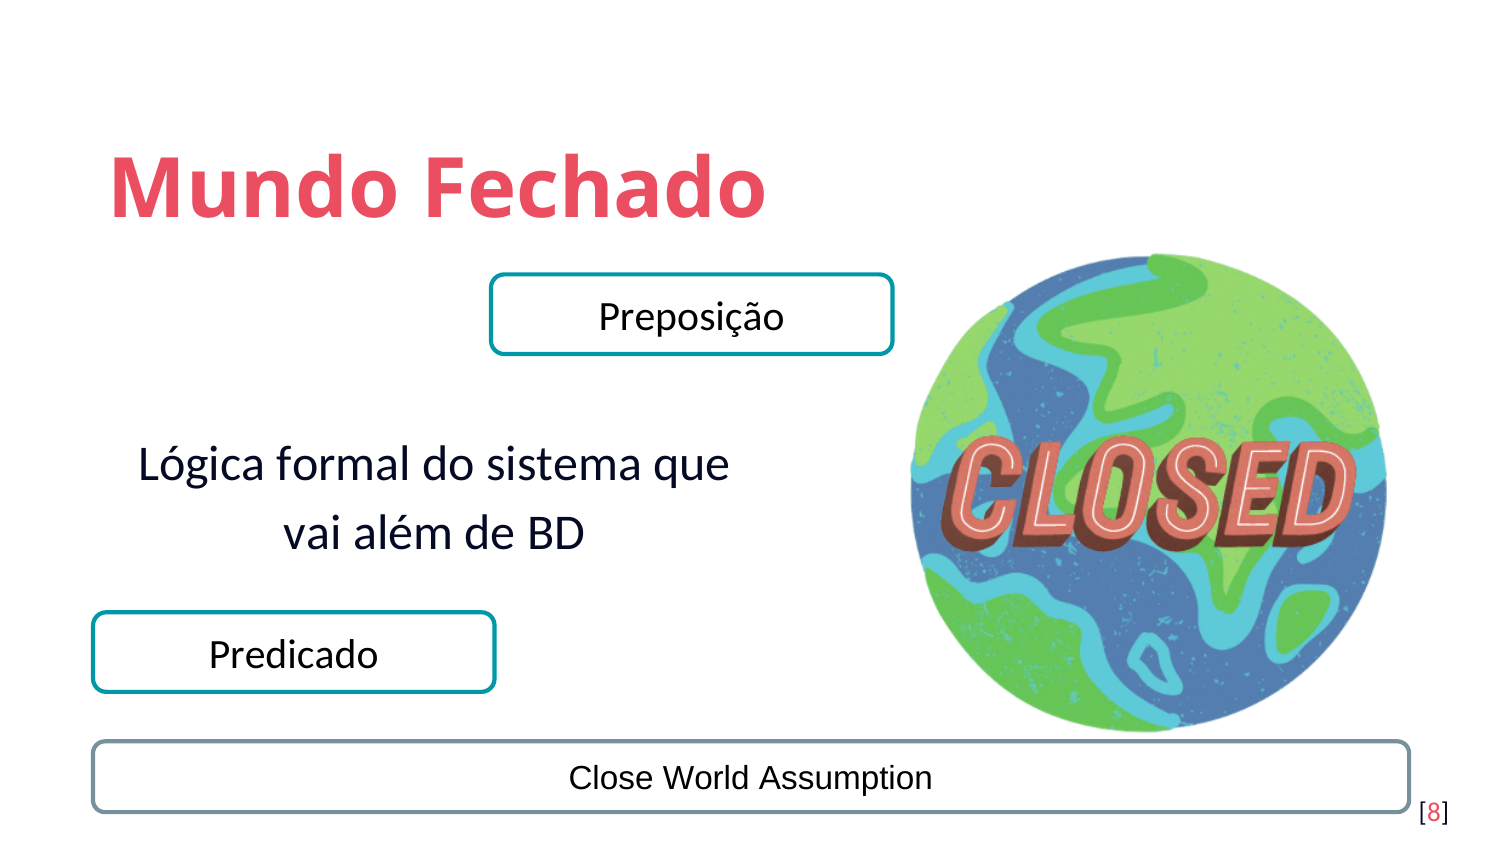

Mundo Fechado
Lógica formal do sistema que vai além de BD
Preposição
Predicado
Close World Assumption